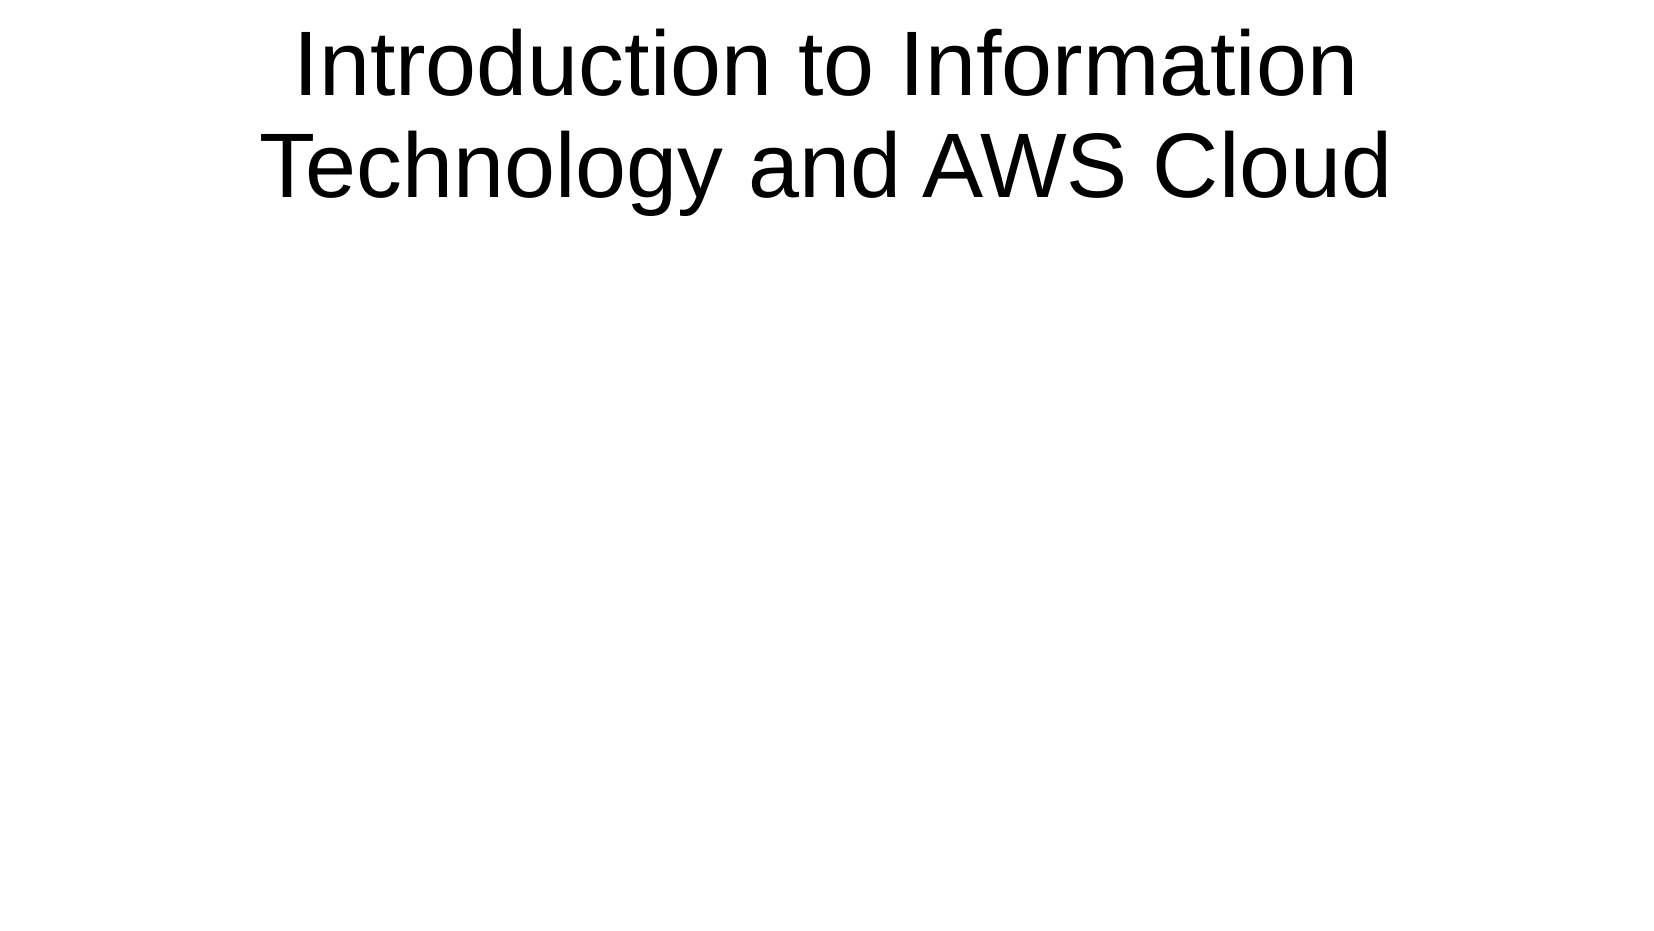

# Introduction to Information Technology and AWS Cloud